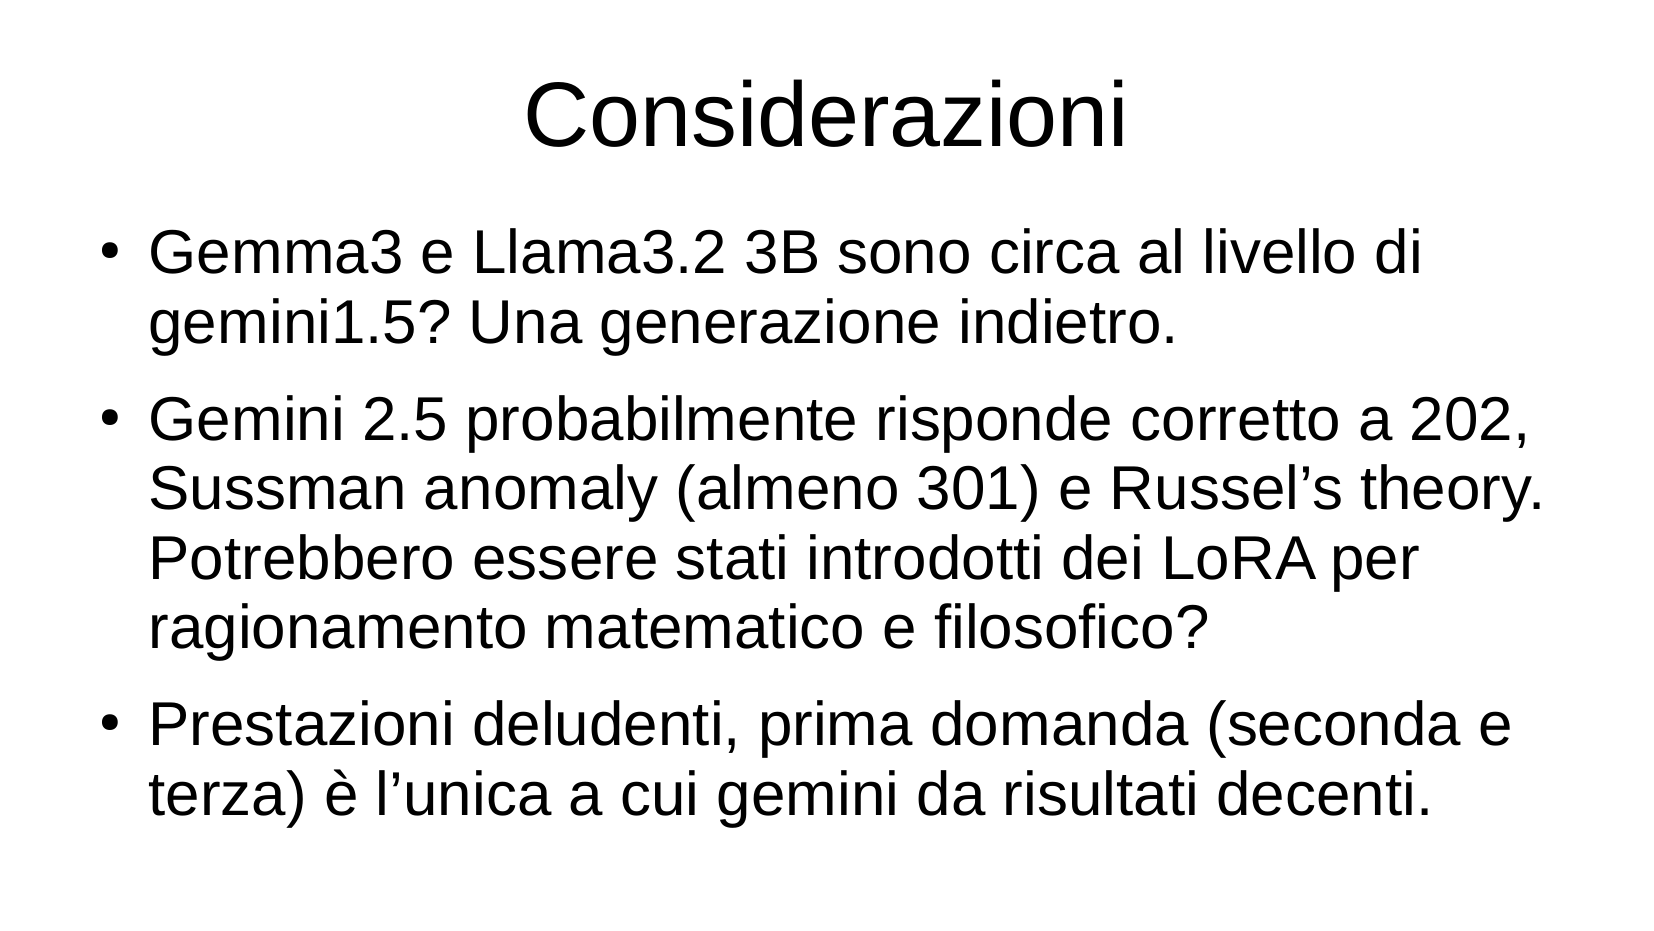

# Considerazioni
Gemma3 e Llama3.2 3B sono circa al livello di gemini1.5? Una generazione indietro.
Gemini 2.5 probabilmente risponde corretto a 202, Sussman anomaly (almeno 301) e Russel’s theory. Potrebbero essere stati introdotti dei LoRA per ragionamento matematico e filosofico?
Prestazioni deludenti, prima domanda (seconda e terza) è l’unica a cui gemini da risultati decenti.